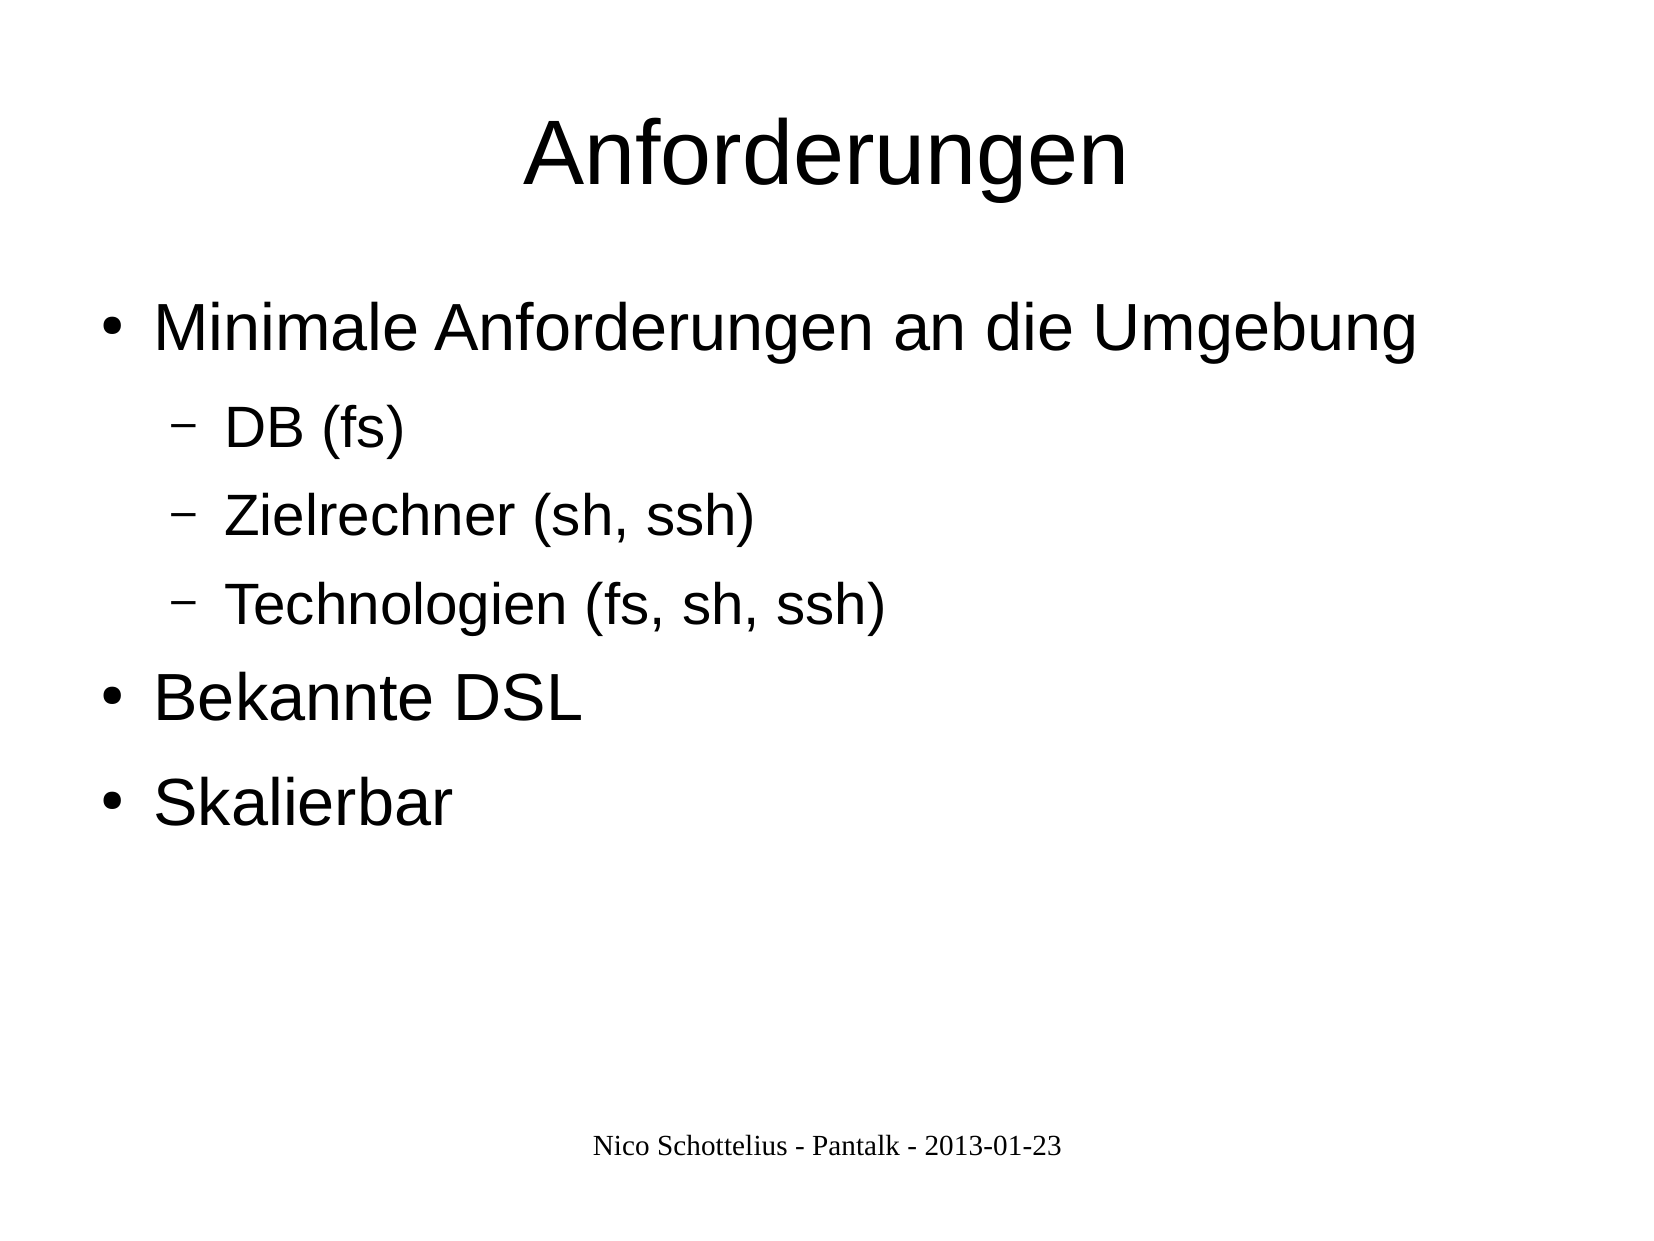

# Anforderungen
Minimale Anforderungen an die Umgebung
DB (fs)
Zielrechner (sh, ssh)
Technologien (fs, sh, ssh)
Bekannte DSL
Skalierbar
Nico Schottelius - Pantalk - 2013-01-23